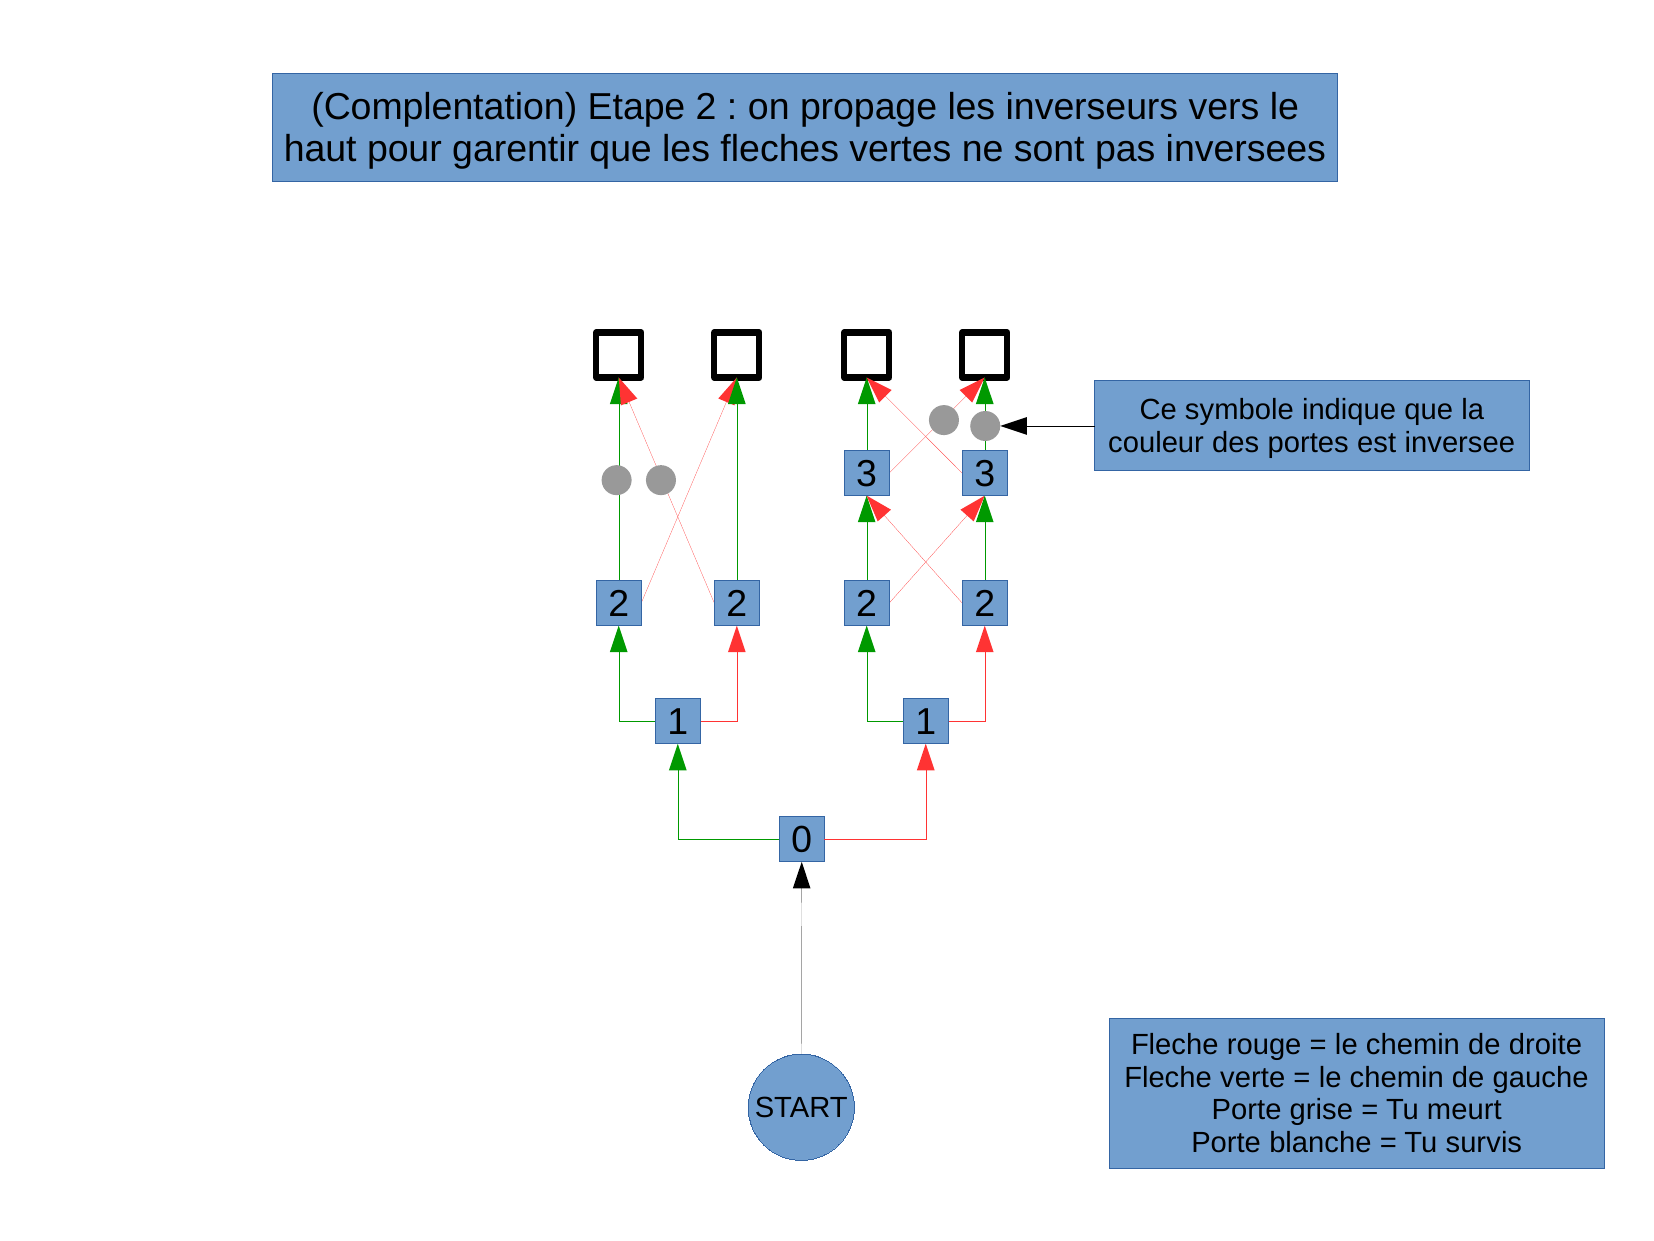

(Complentation) Etape 2 : on propage les inverseurs vers le
haut pour garentir que les fleches vertes ne sont pas inversees
Ce symbole indique que la
couleur des portes est inversee
3
3
3
3
2
2
2
2
2
2
2
2
1
1
1
1
0
Fleche rouge = le chemin de gauche
Fleche verte = le chemin de droite
Porte grise = Tu meurt
Porte blanche = Tu survis
Fleche rouge = le chemin de droite
Fleche verte = le chemin de gauche
Porte grise = Tu meurt
Porte blanche = Tu survis
START